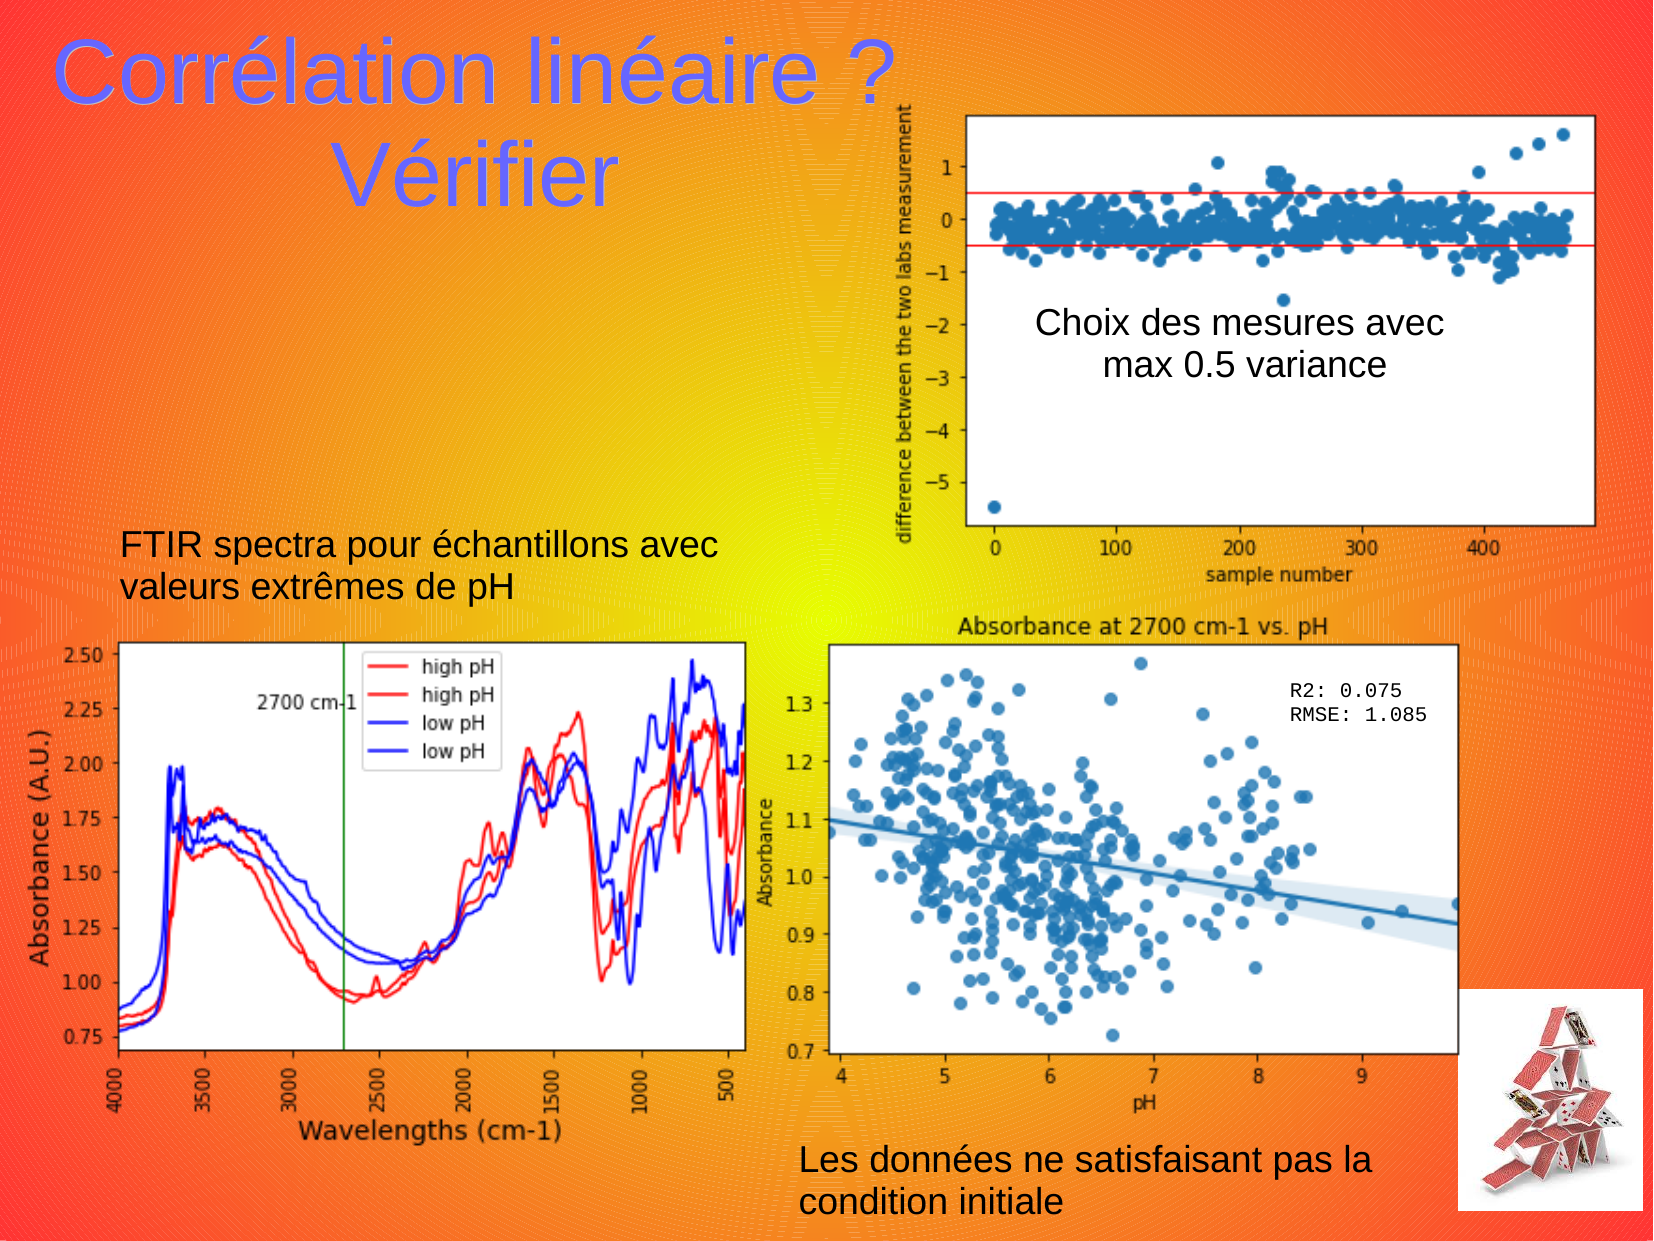

# Corrélation linéaire ? Vérifier
Choix des mesures avec
max 0.5 variance
FTIR spectra pour échantillons avec valeurs extrêmes de pH
R2: 0.075
RMSE: 1.085
Les données ne satisfaisant pas la condition initiale